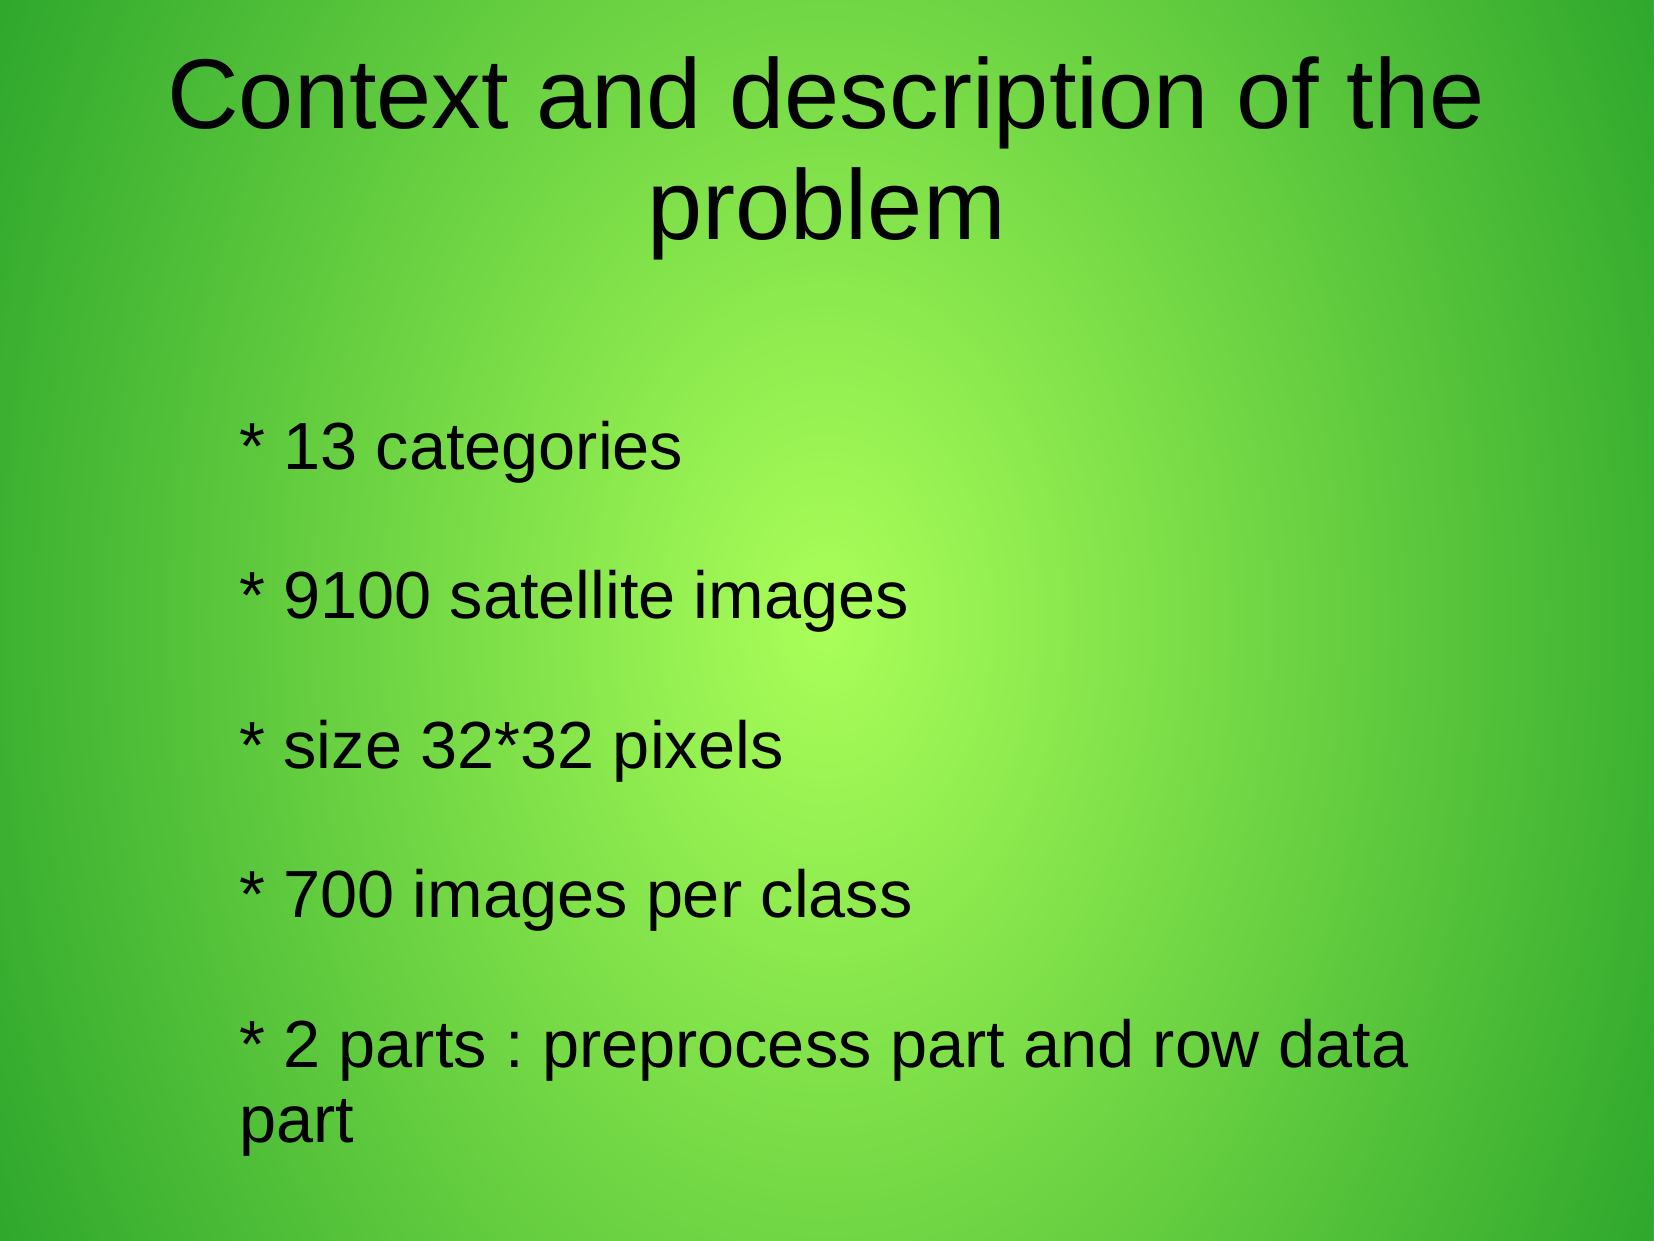

# Context and description of the problem
* 13 categories
* 9100 satellite images
* size 32*32 pixels
* 700 images per class
* 2 parts : preprocess part and row data part